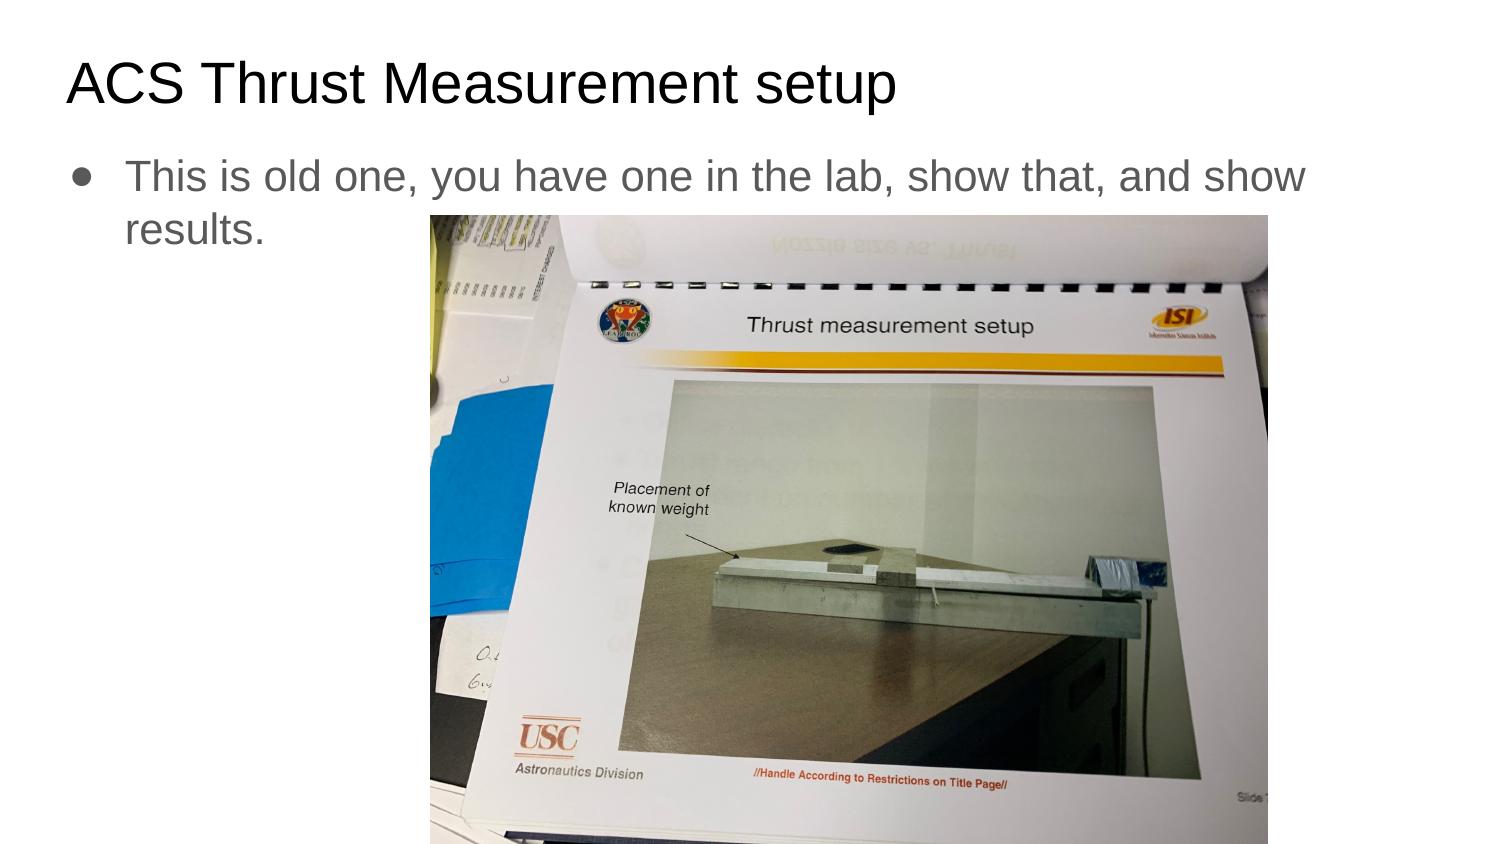

# ACS Thrust Measurement setup
This is old one, you have one in the lab, show that, and show results.